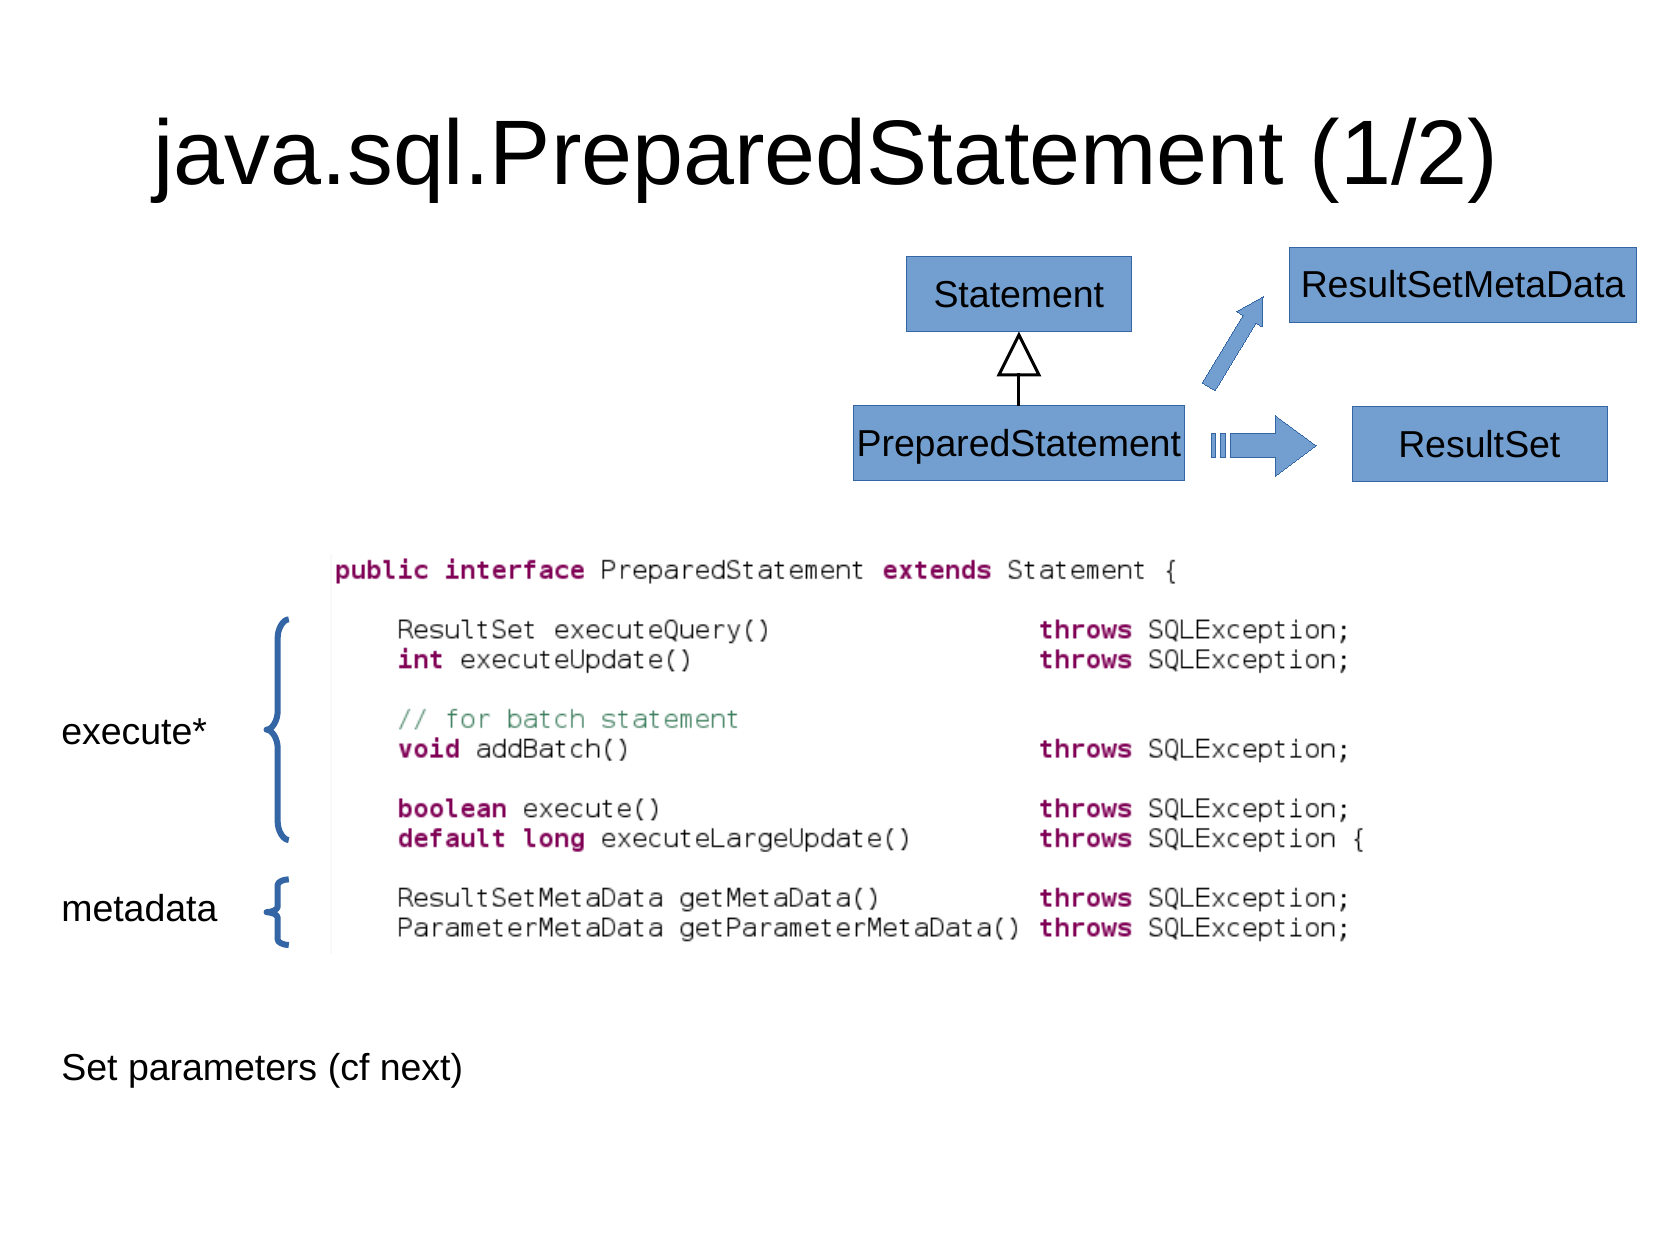

# java.sql.PreparedStatement (1/2)
ResultSetMetaData
Statement
PreparedStatement
ResultSet
execute*
metadata
Set parameters (cf next)